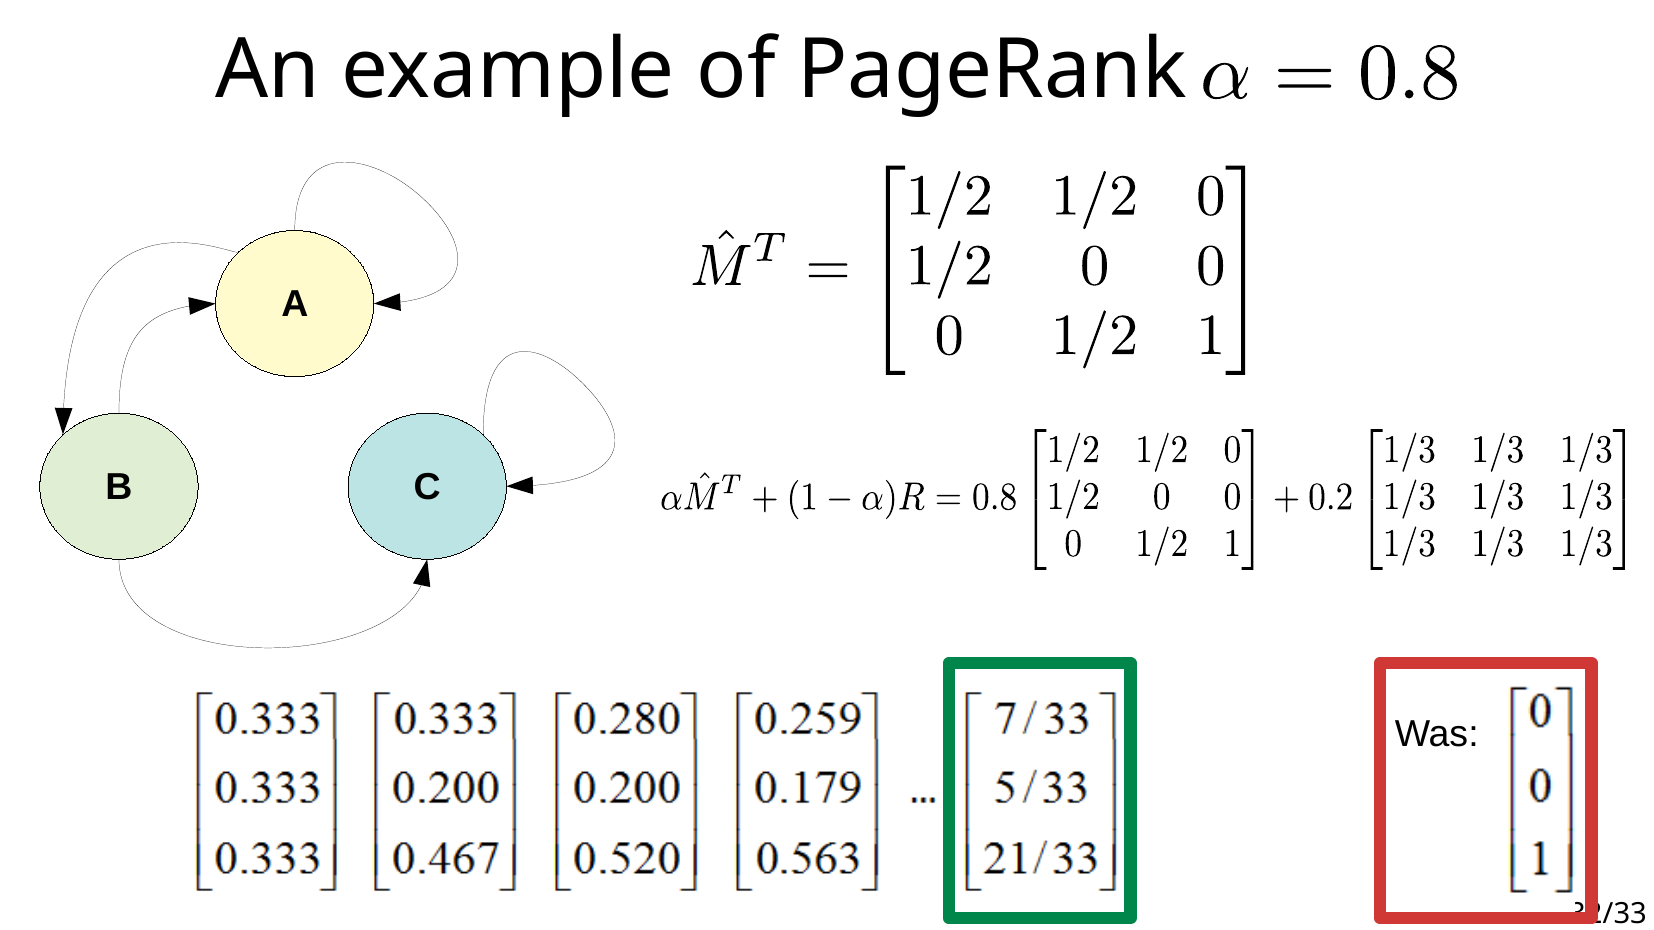

# An example of PageRank
A
B
C
Was:
32